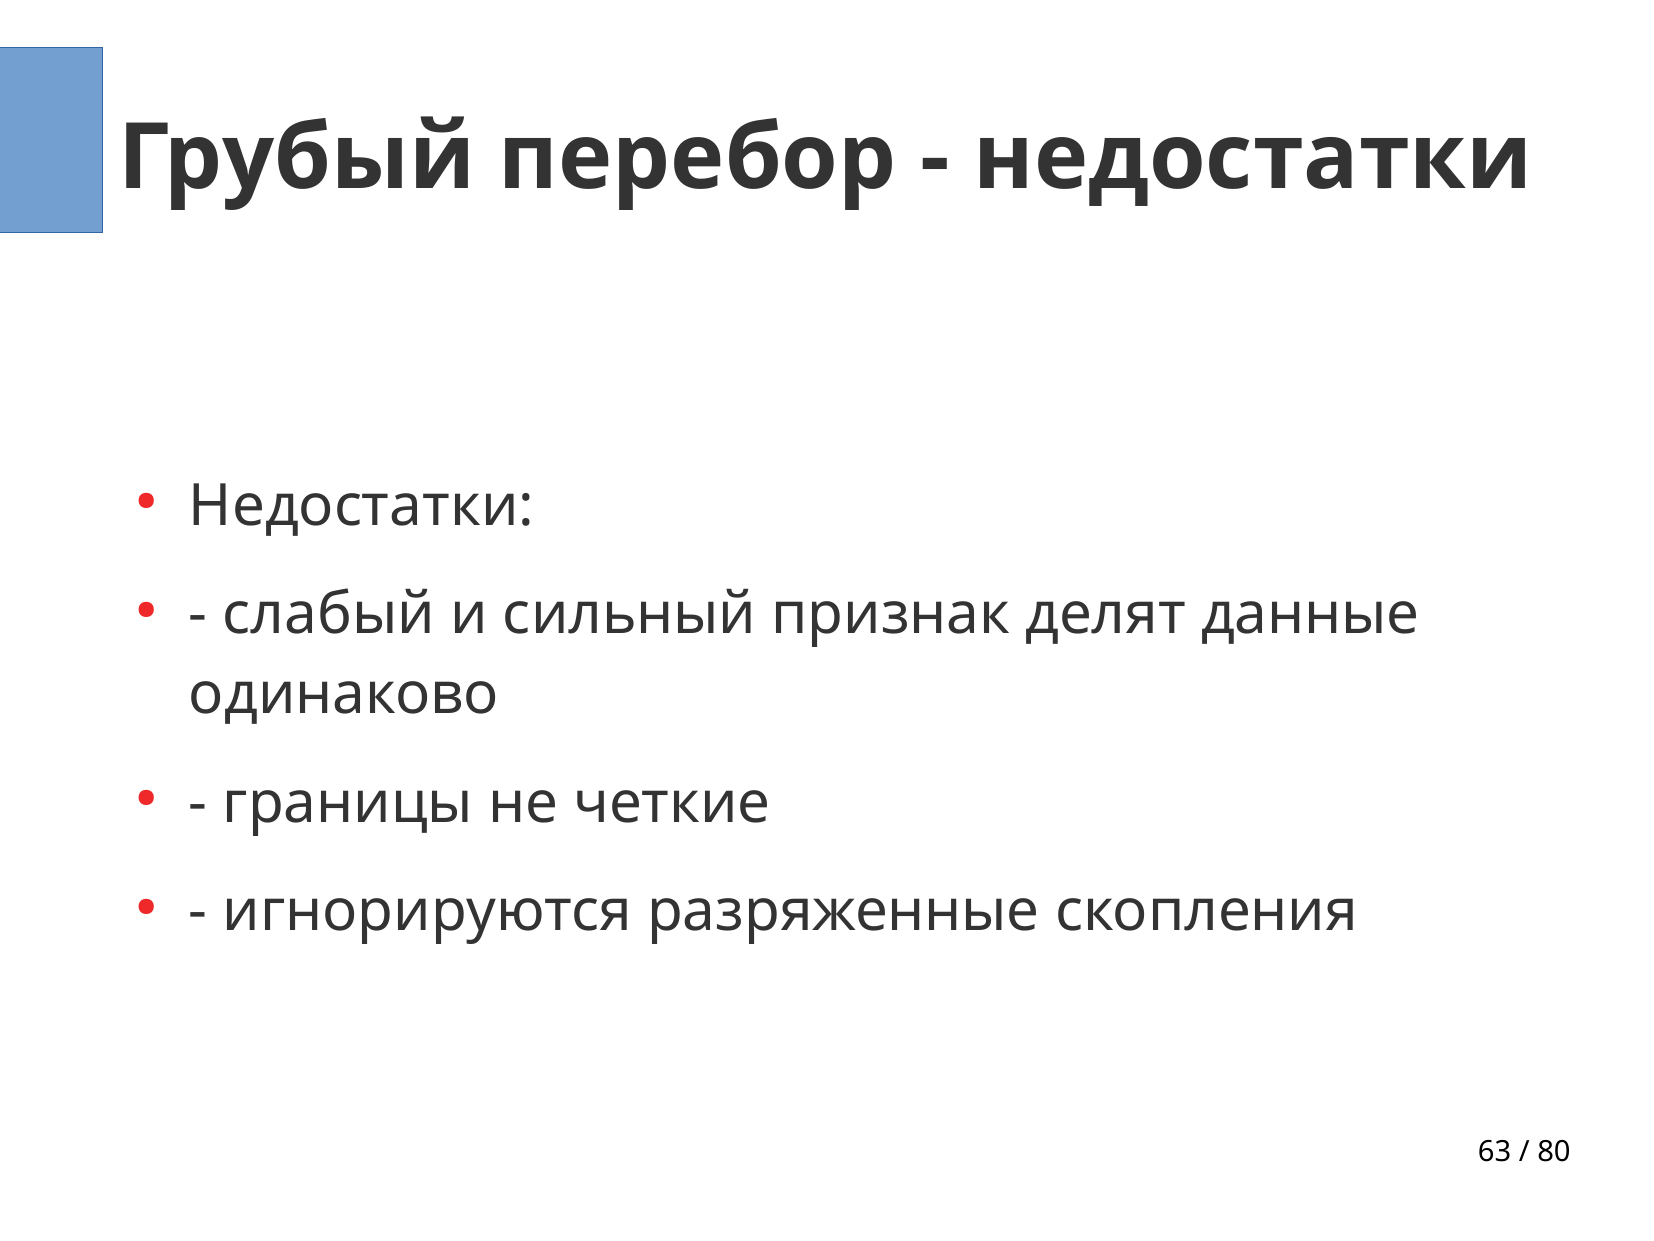

# Грубый перебор - недостатки
Недостатки:
- слабый и сильный признак делят данные одинаково
- границы не четкие
- игнорируются разряженные скопления
63